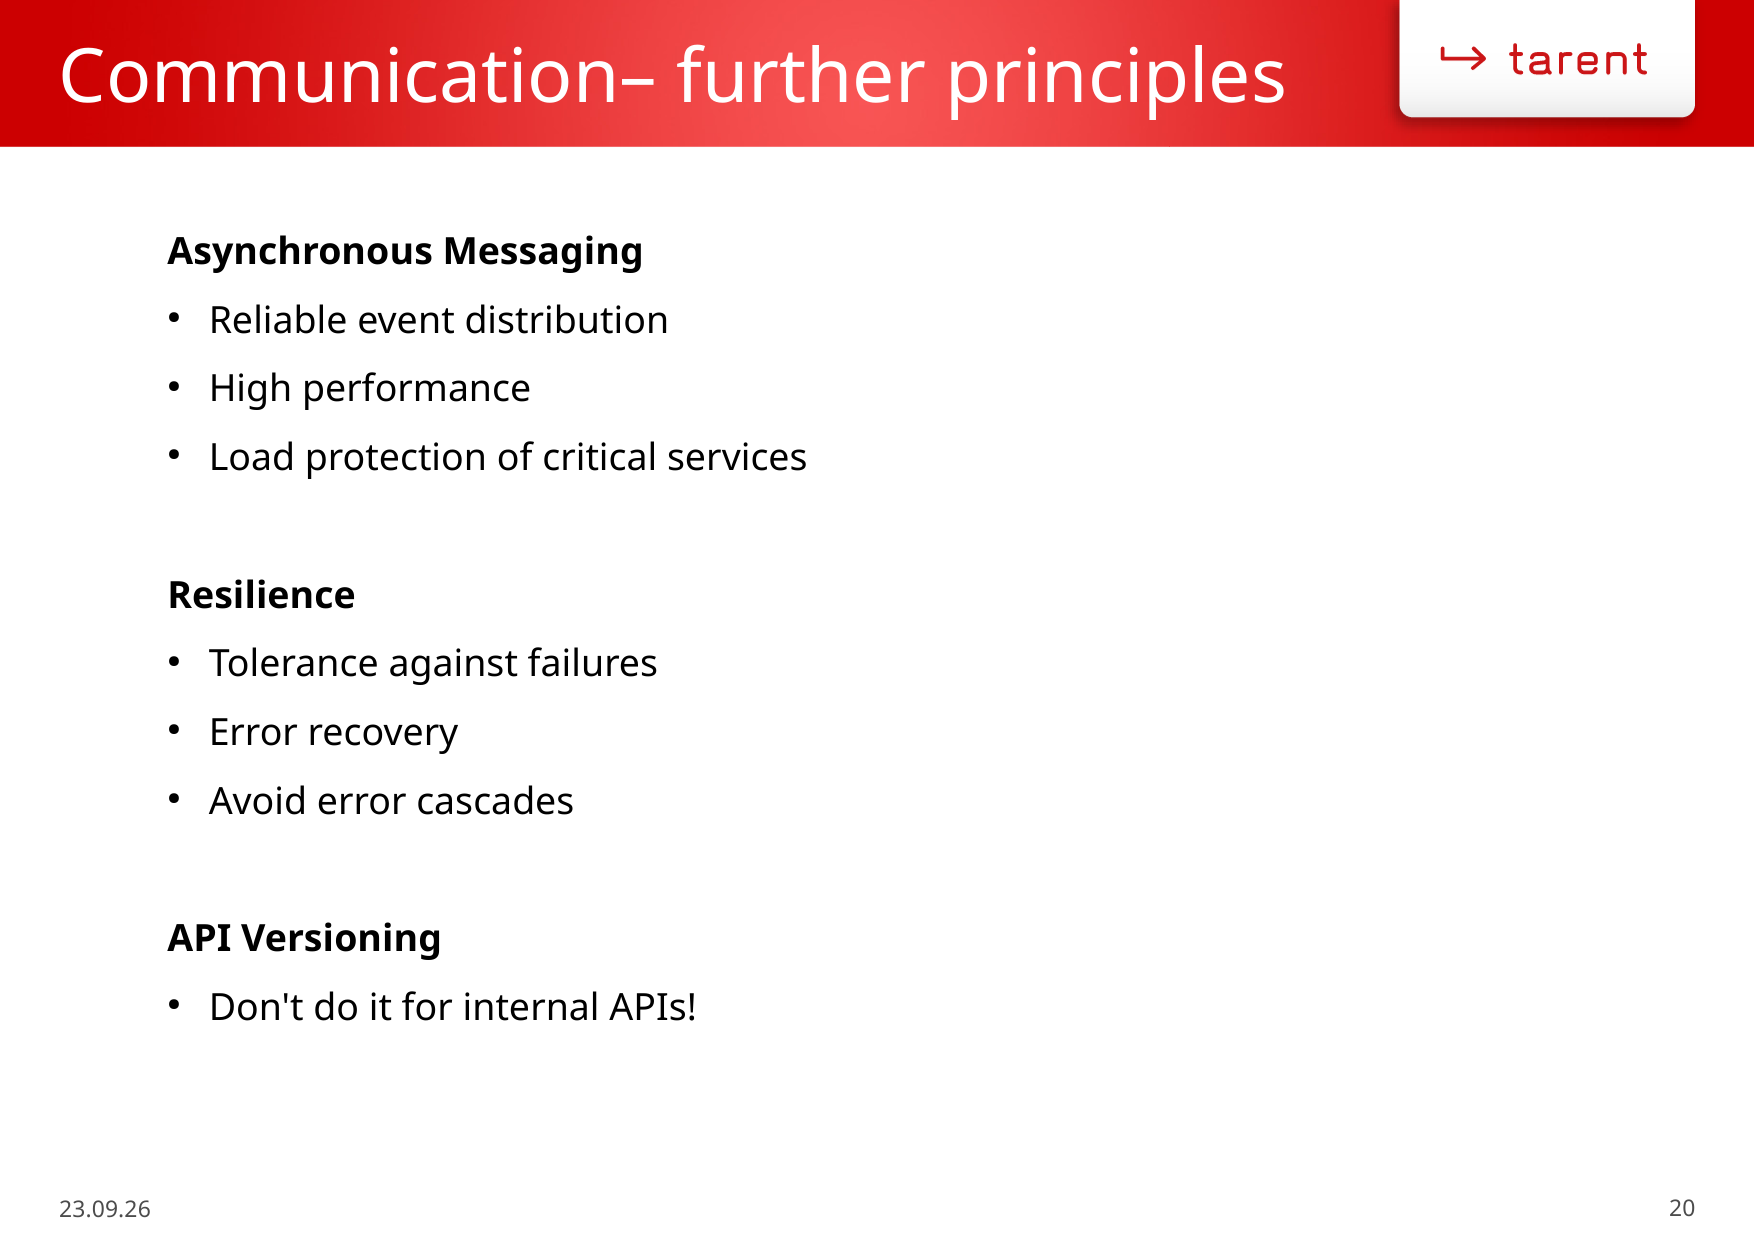

# Communication– further principles
Asynchronous Messaging
Reliable event distribution
High performance
Load protection of critical services
Resilience
Tolerance against failures
Error recovery
Avoid error cascades
API Versioning
Don't do it for internal APIs!